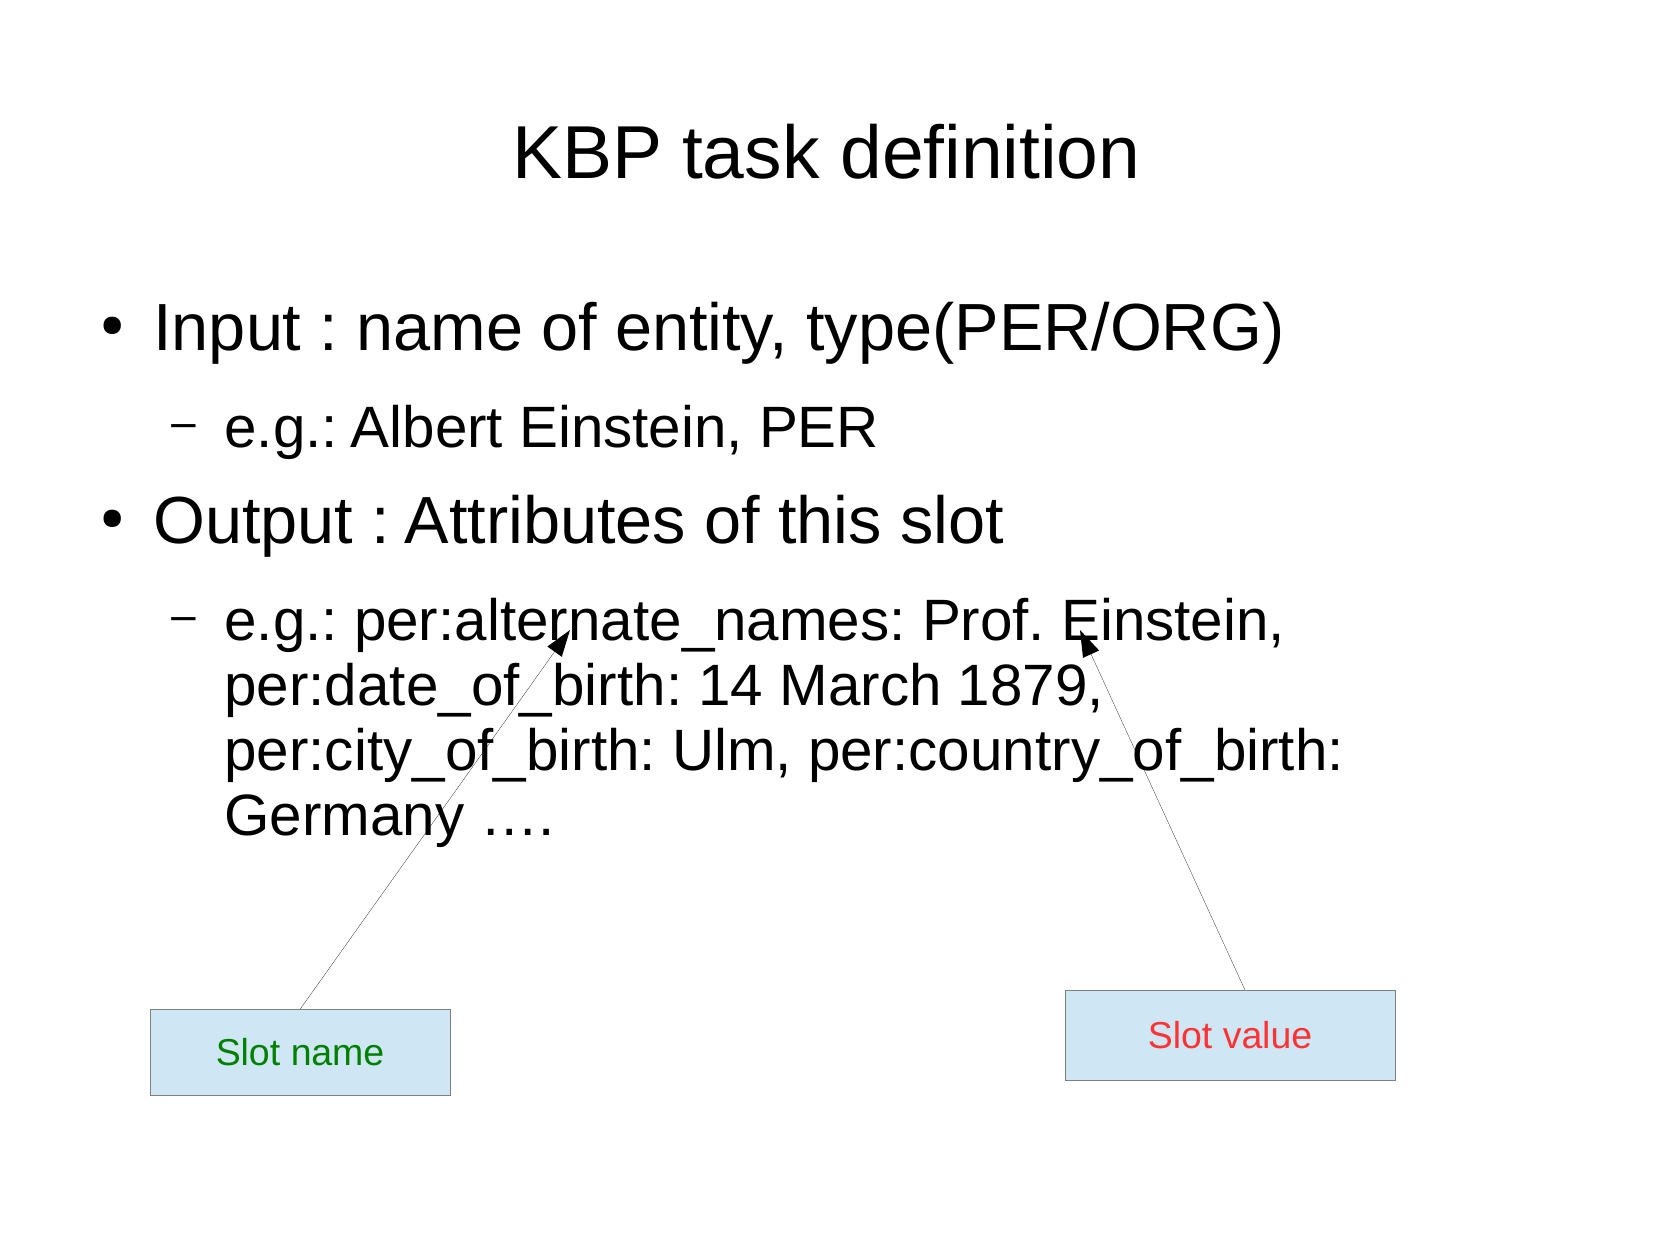

# KBP task definition
Input : name of entity, type(PER/ORG)
e.g.: Albert Einstein, PER
Output : Attributes of this slot
e.g.: per:alternate_names: Prof. Einstein, per:date_of_birth: 14 March 1879, per:city_of_birth: Ulm, per:country_of_birth: Germany ….
Slot value
Slot name